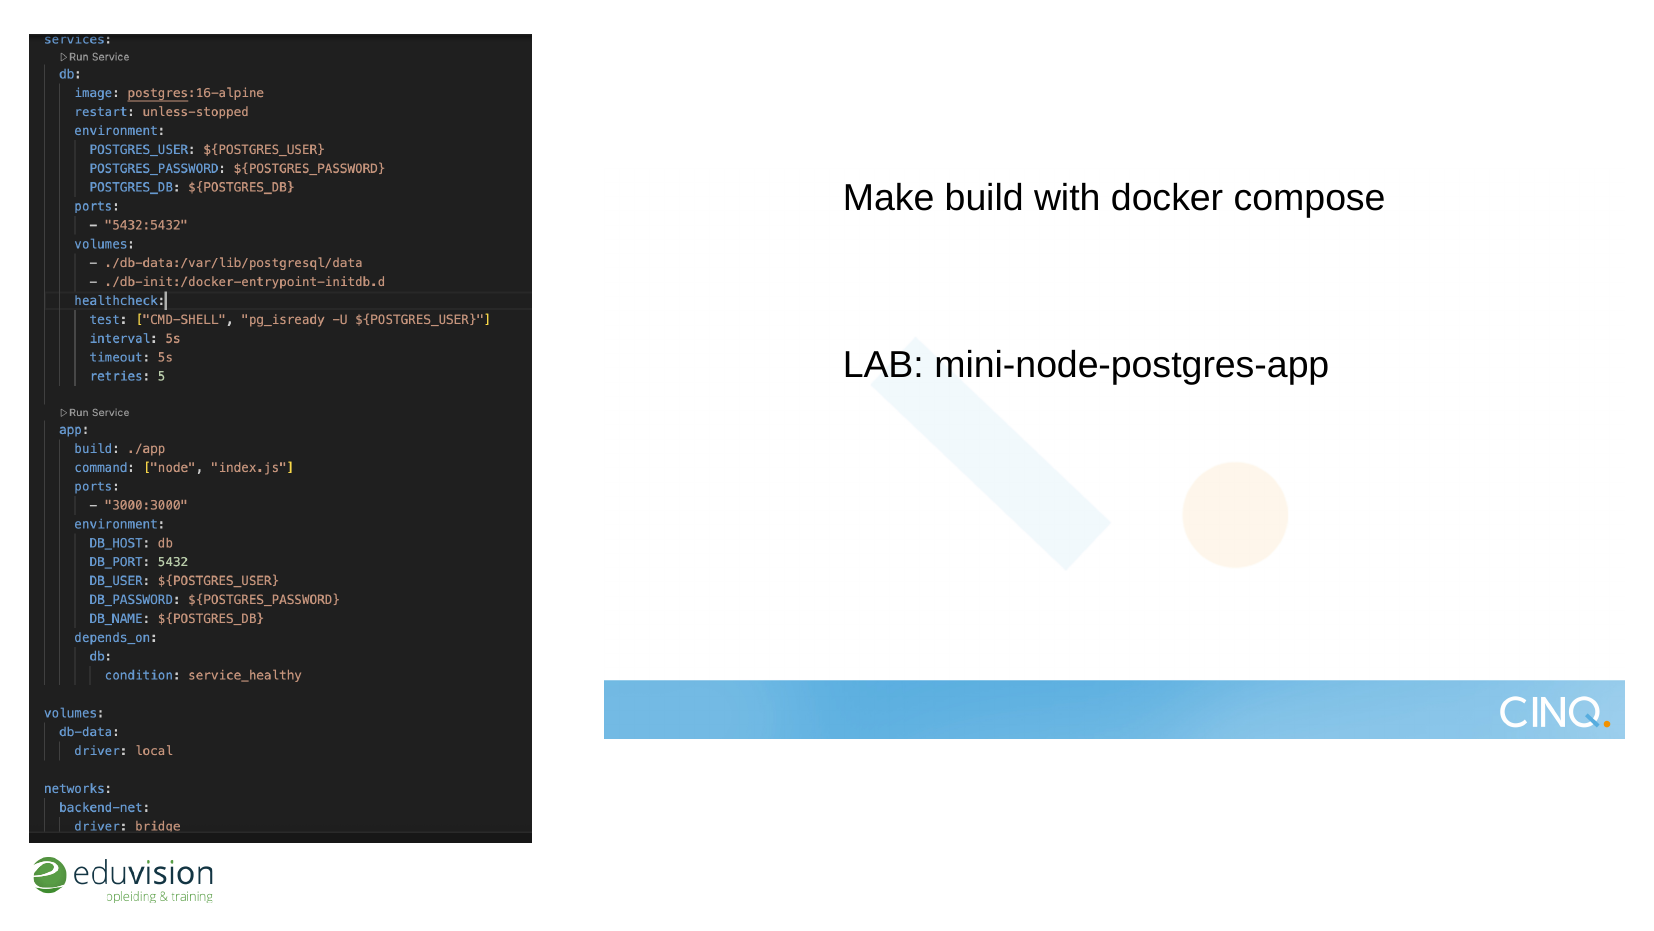

Make build with docker compose
LAB: mini-node-postgres-app